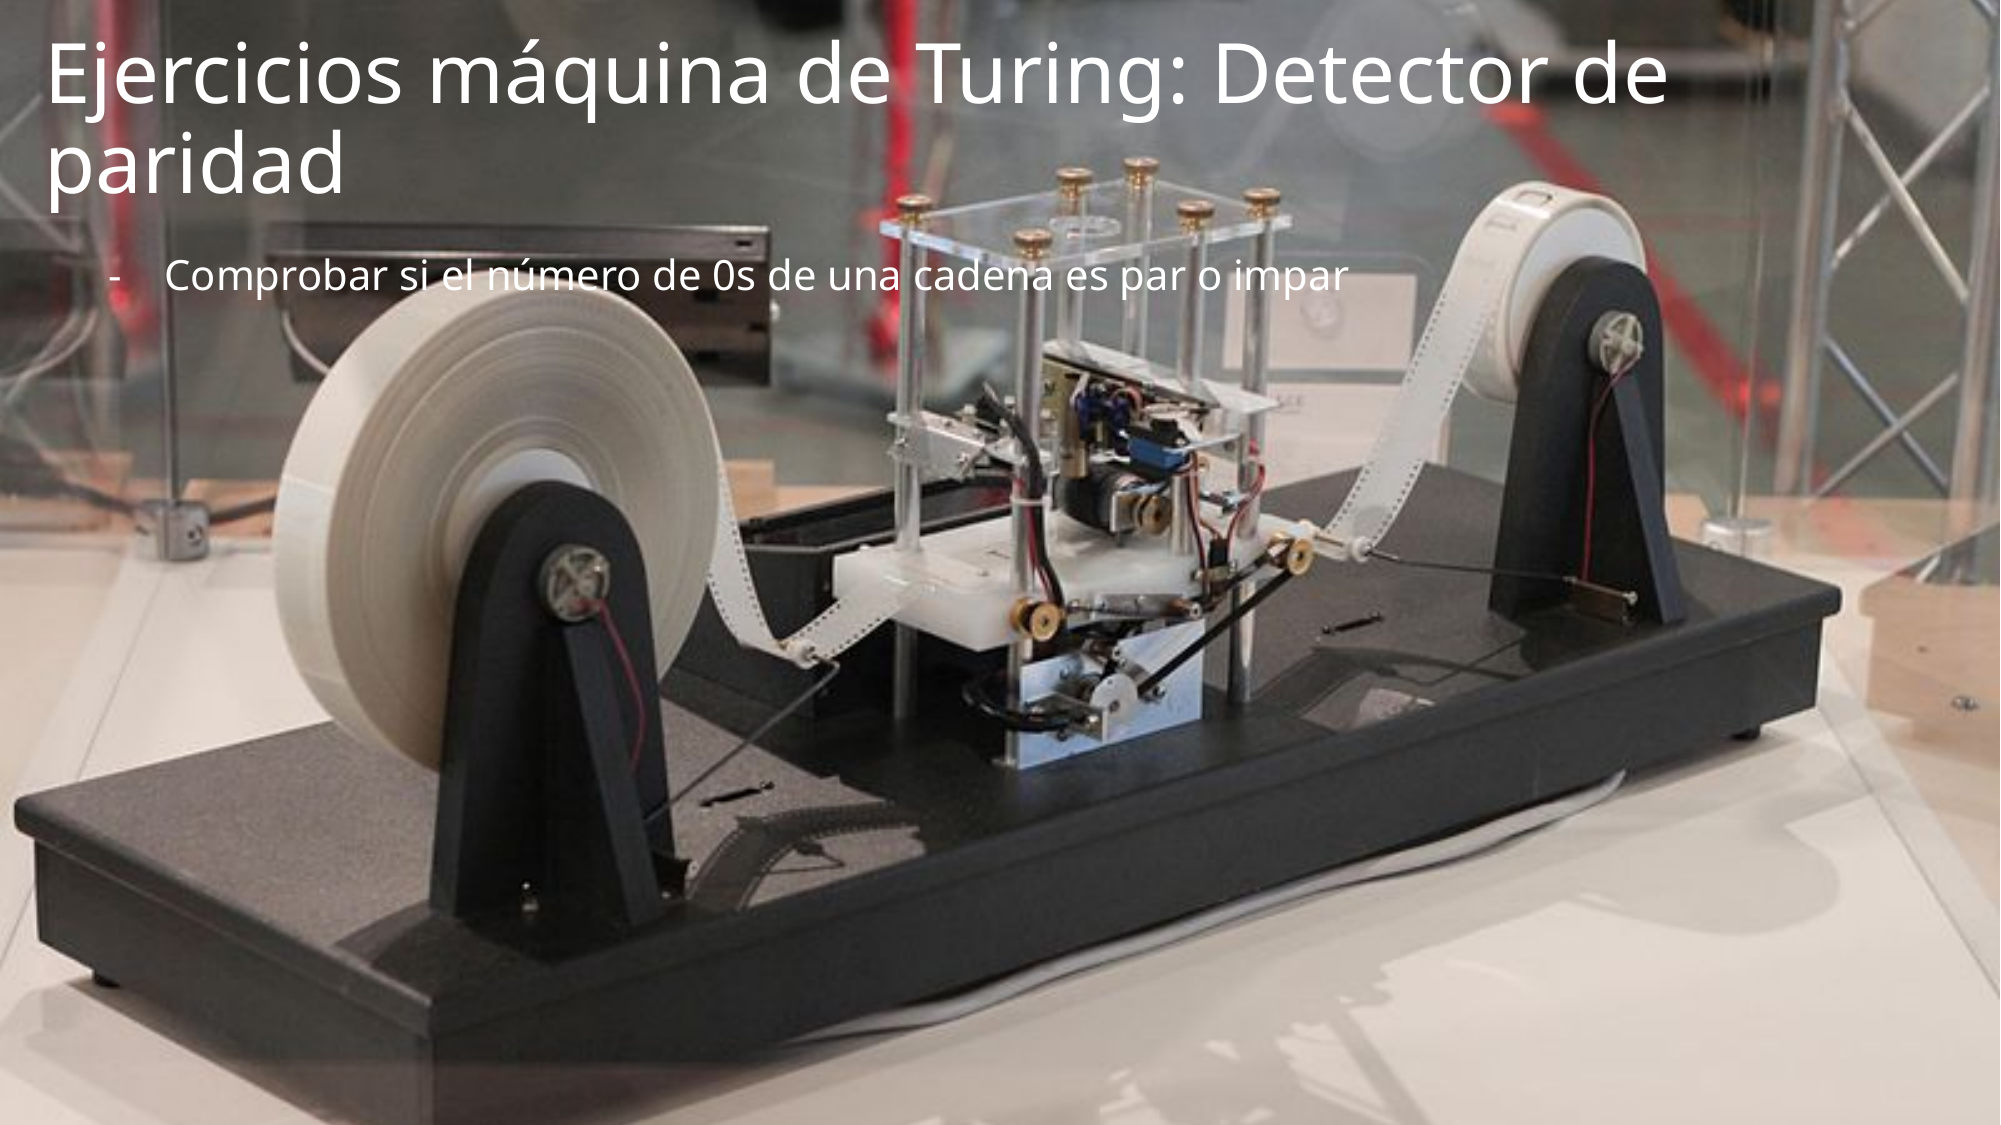

# Ejercicios máquina de Turing: Detector de paridad
Comprobar si el número de 0s de una cadena es par o impar